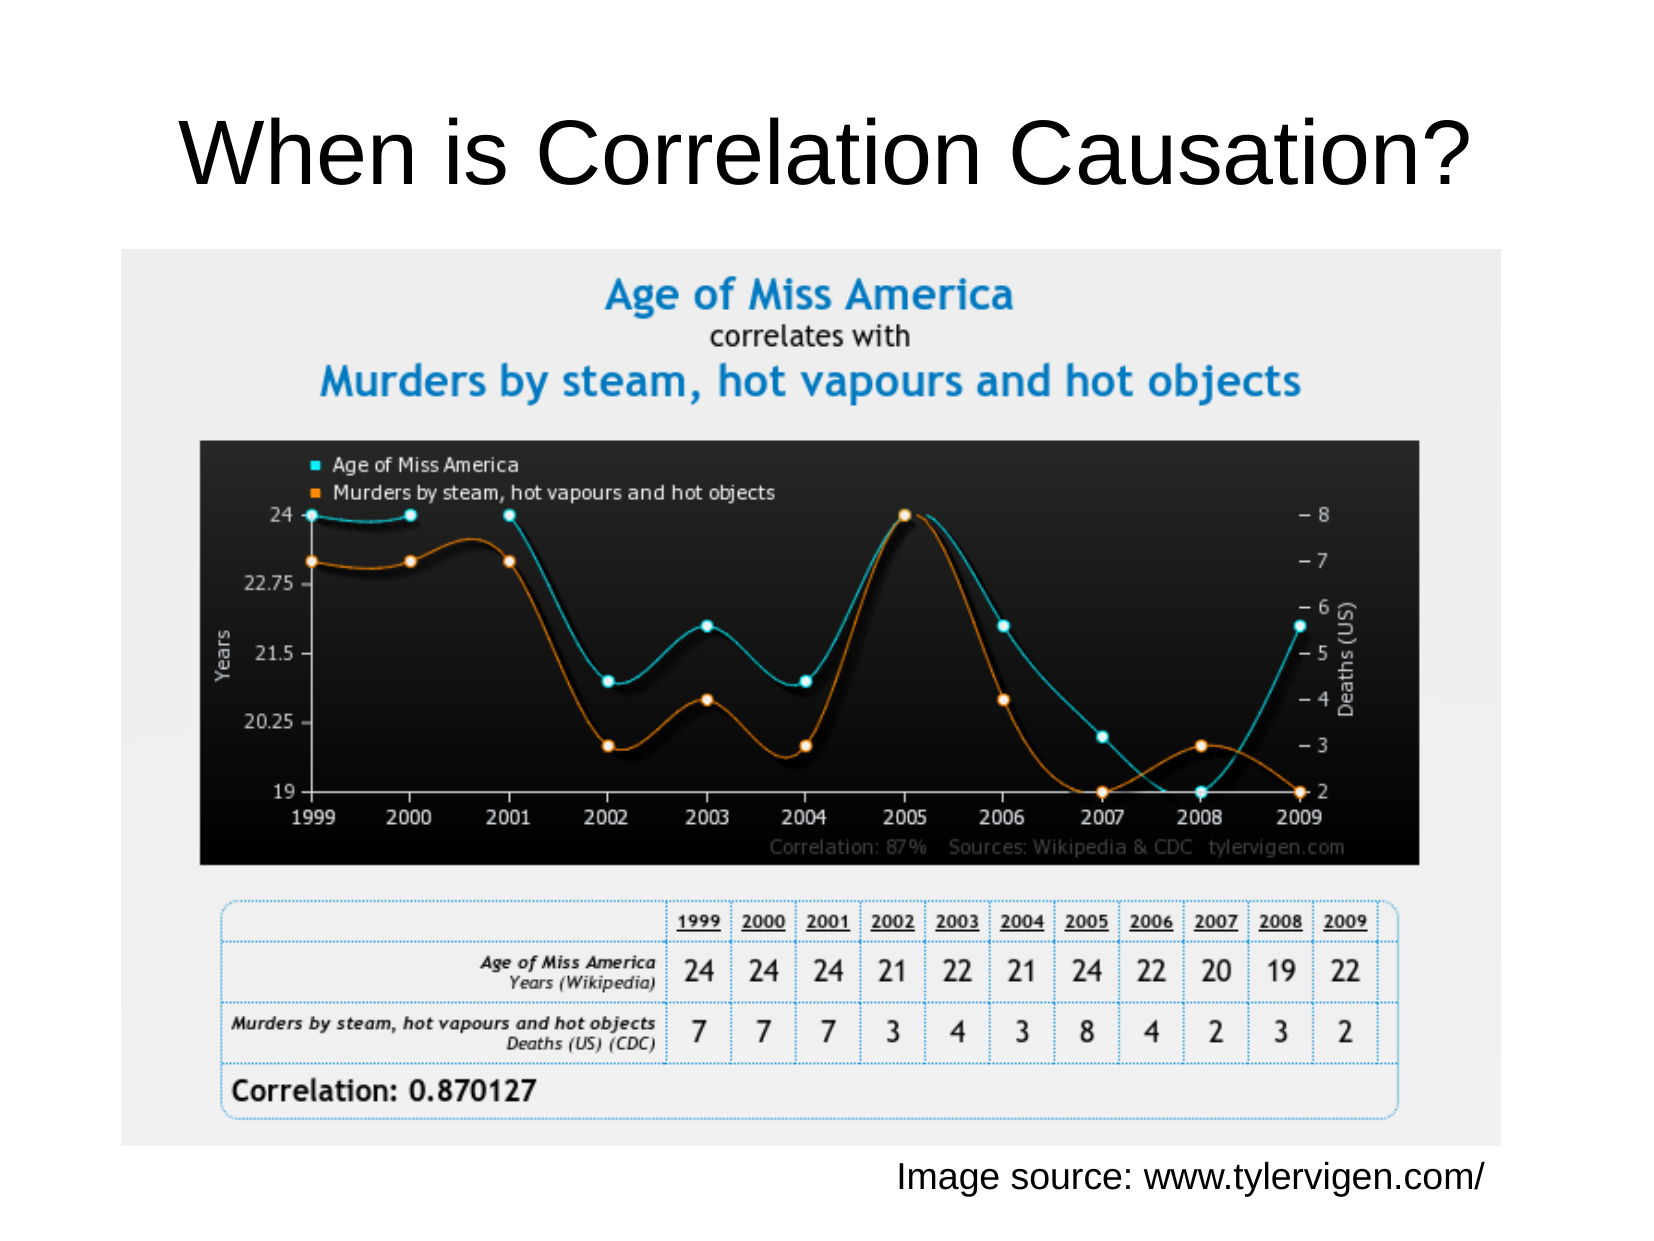

# When is Correlation Causation?
Image source: www.tylervigen.com/